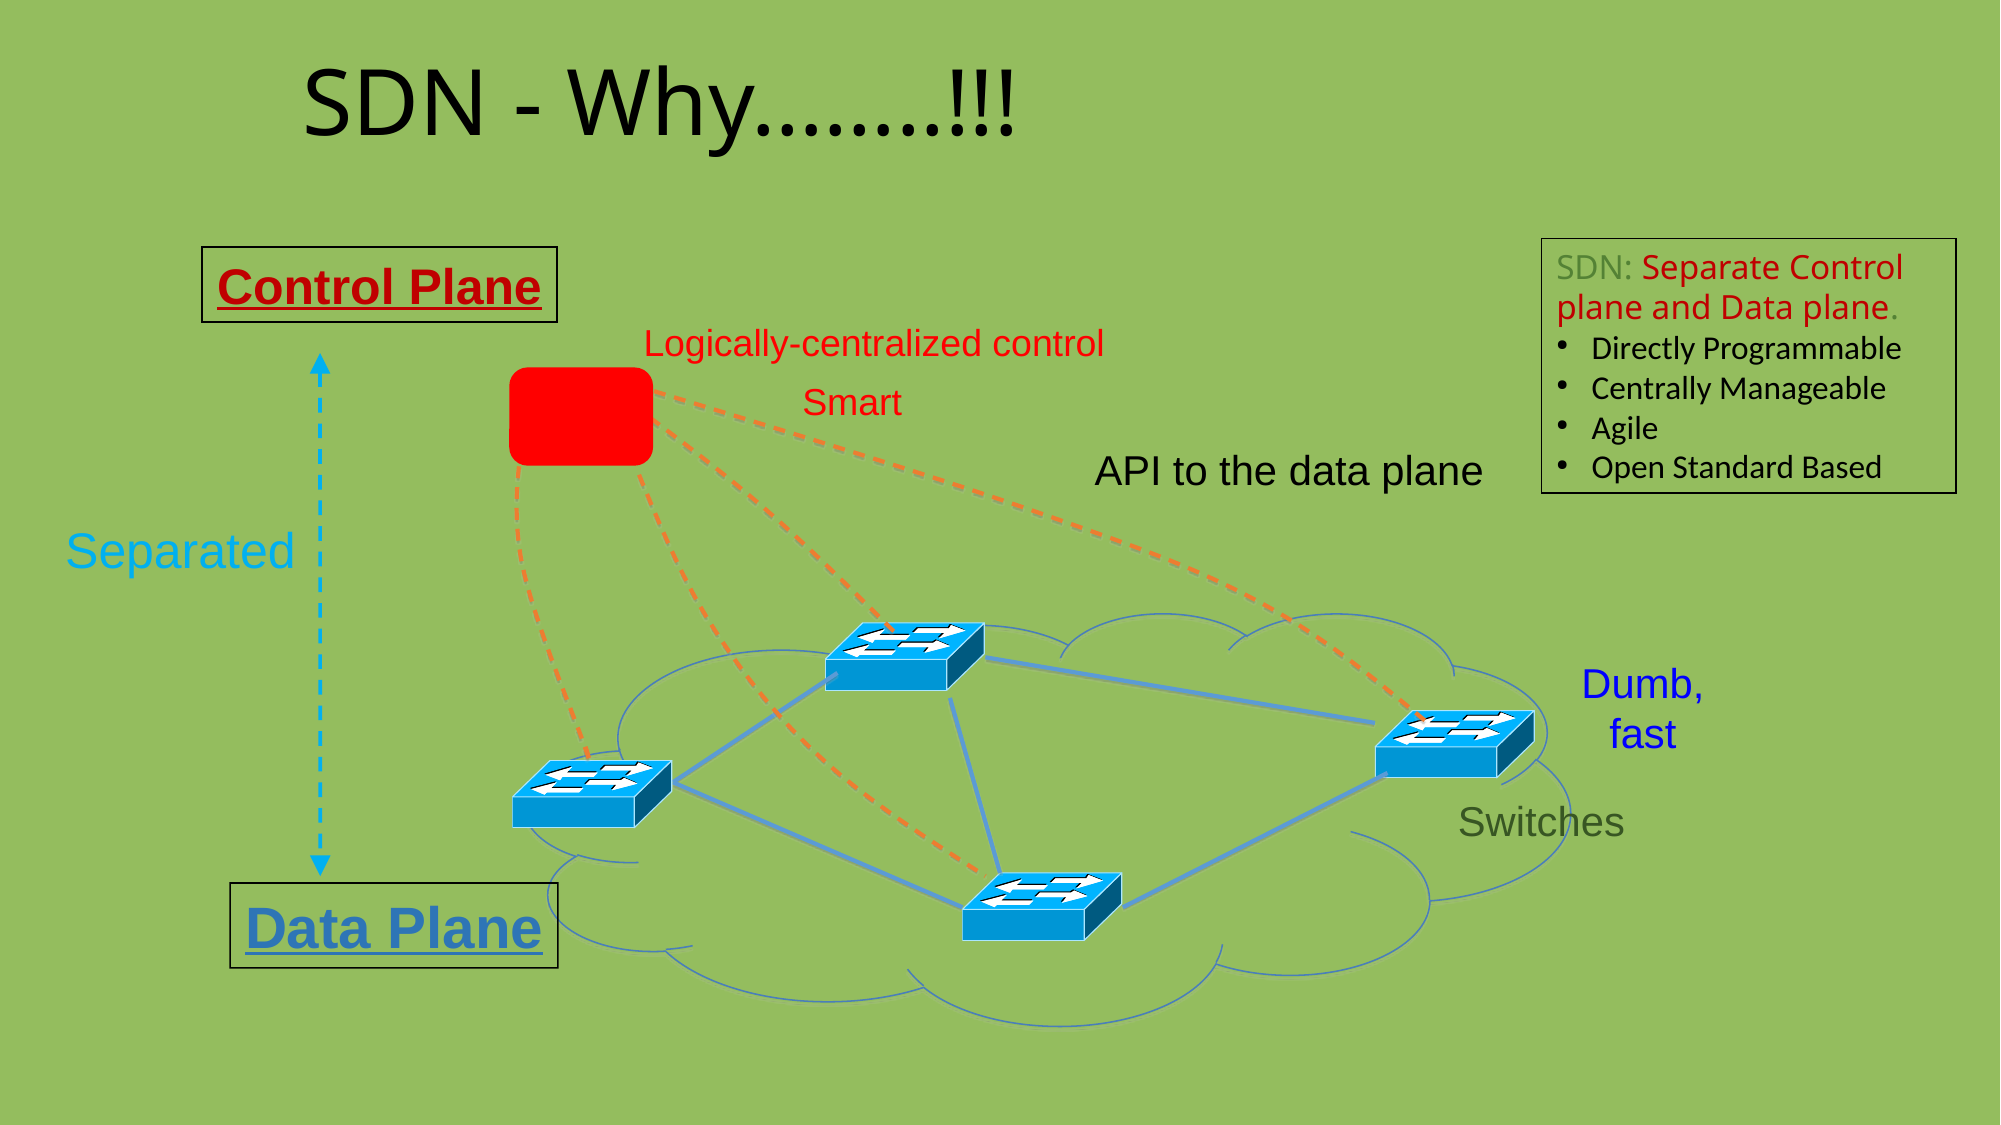

# SDN - Why……..!!!
SDN: Separate Control plane and Data plane.
Directly Programmable
Centrally Manageable
Agile
Open Standard Based
Control Plane
Logically-centralized control
Smart
API to the data plane
Separated
Dumb,
fast
Switches
Data Plane